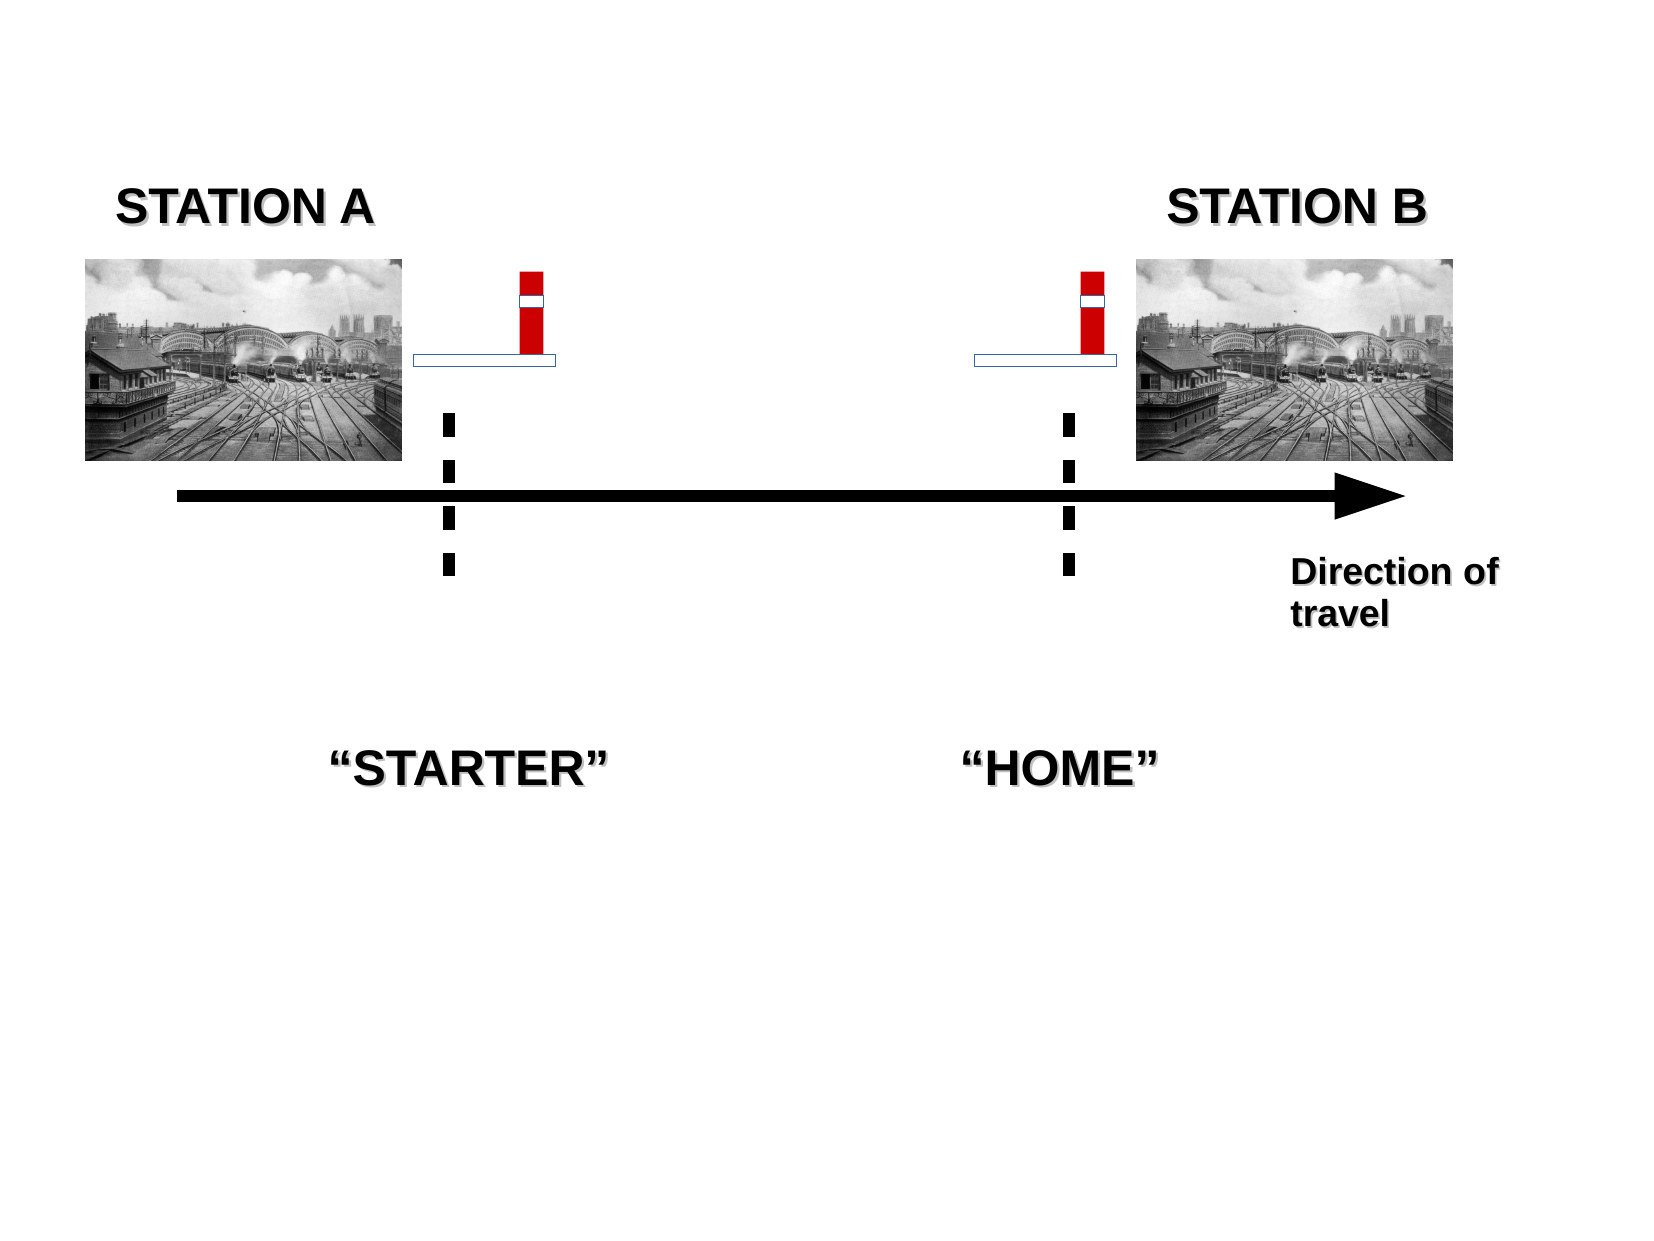

STATION A
STATION B
Direction of travel
“STARTER”
“HOME”